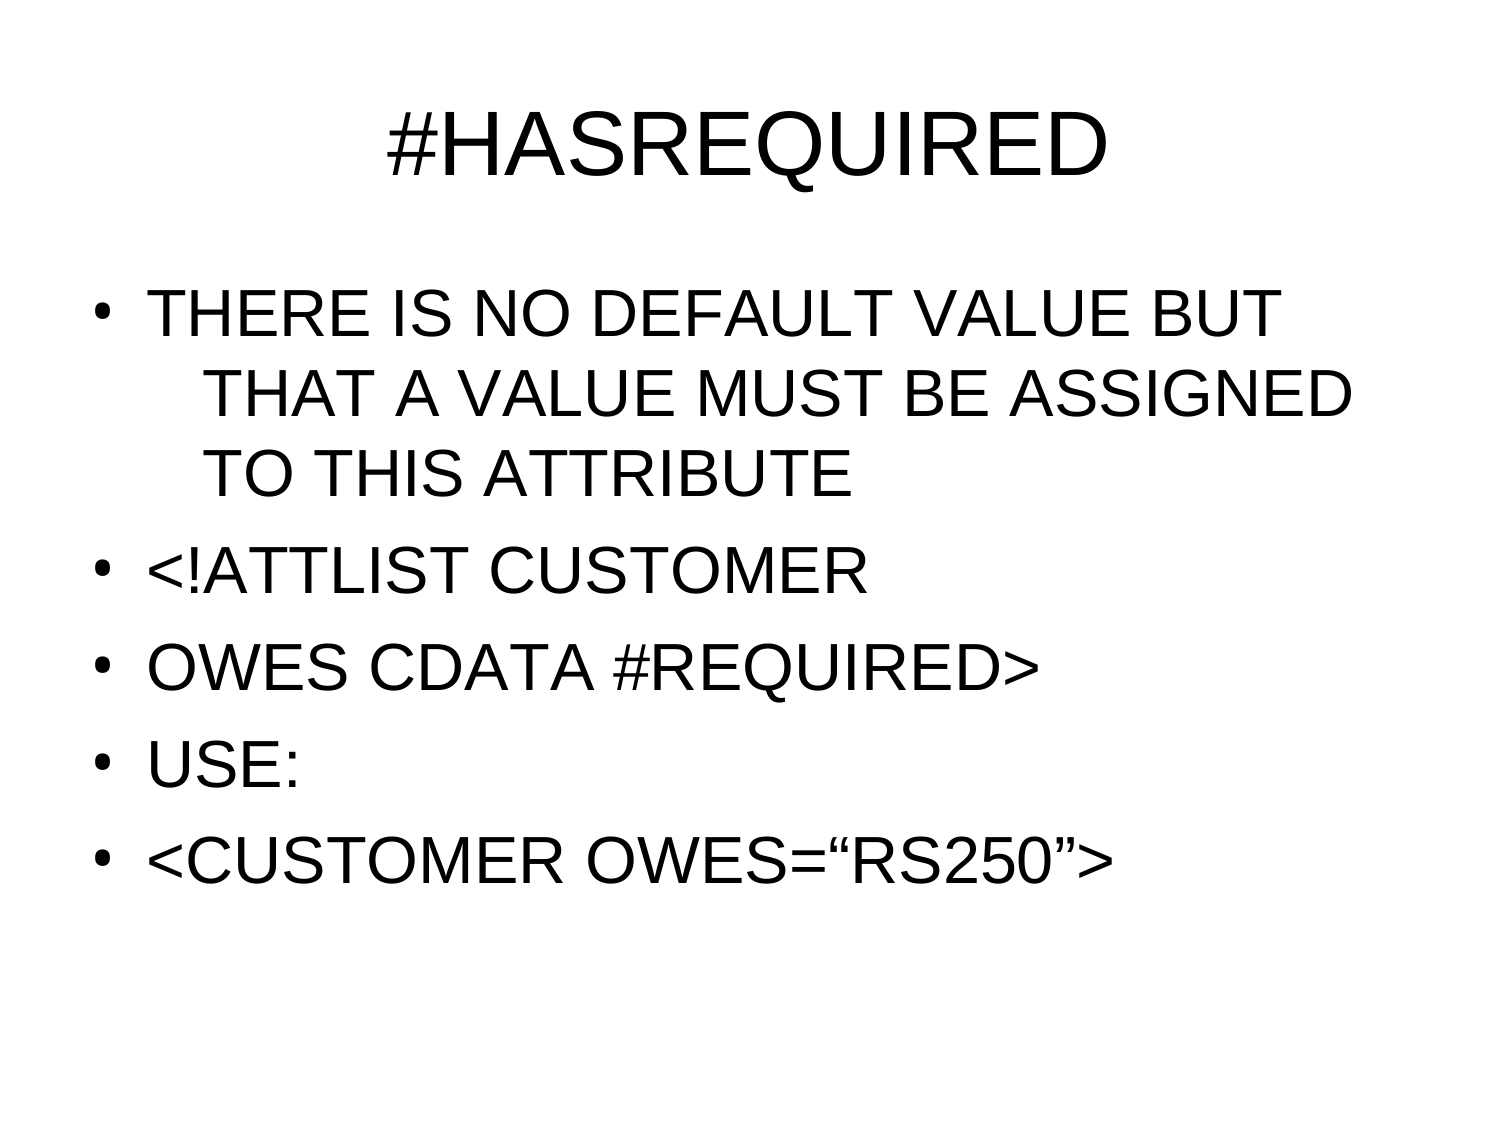

# #HASREQUIRED
THERE IS NO DEFAULT VALUE BUT THAT A VALUE MUST BE ASSIGNED TO THIS ATTRIBUTE
<!ATTLIST CUSTOMER
OWES CDATA #REQUIRED>
USE:
<CUSTOMER OWES=“RS250”>